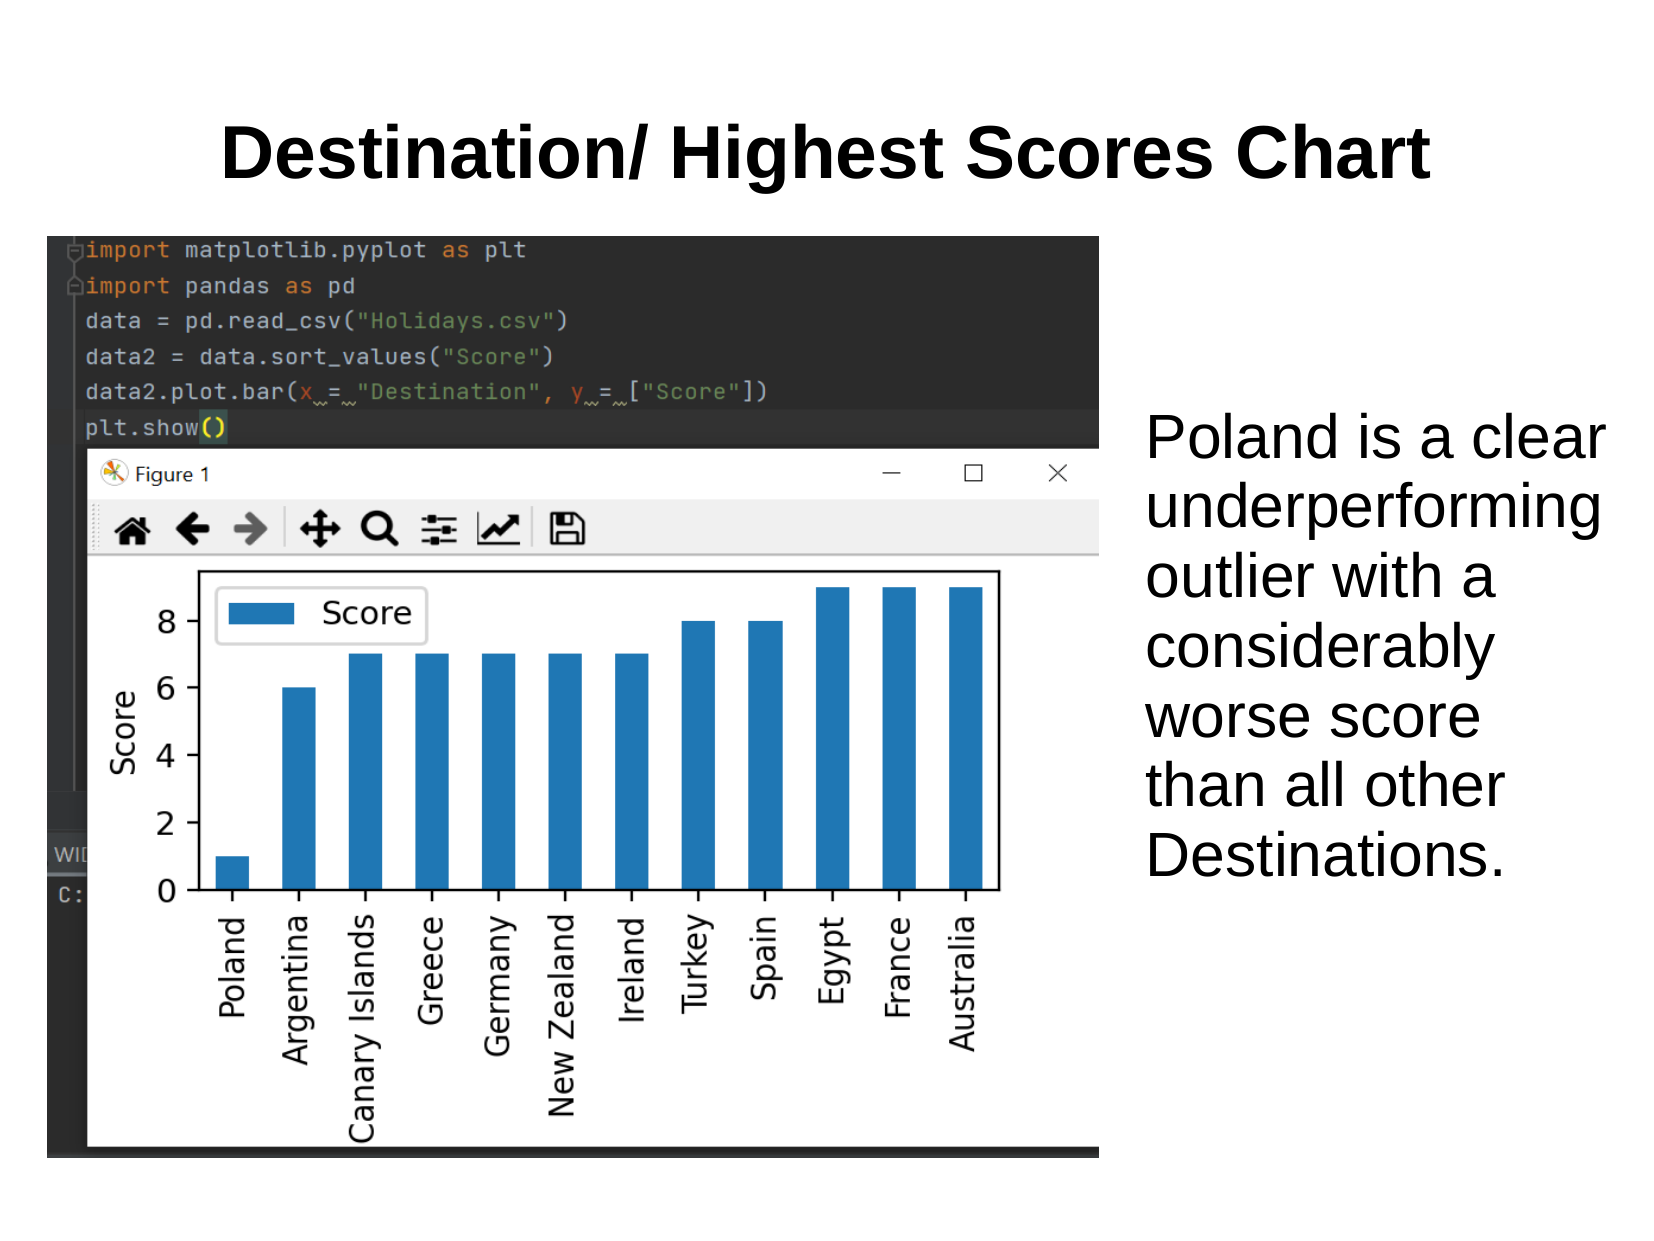

# Destination/ Highest Scores Chart
Poland is a clear underperforming outlier with a considerably worse score than all other Destinations.